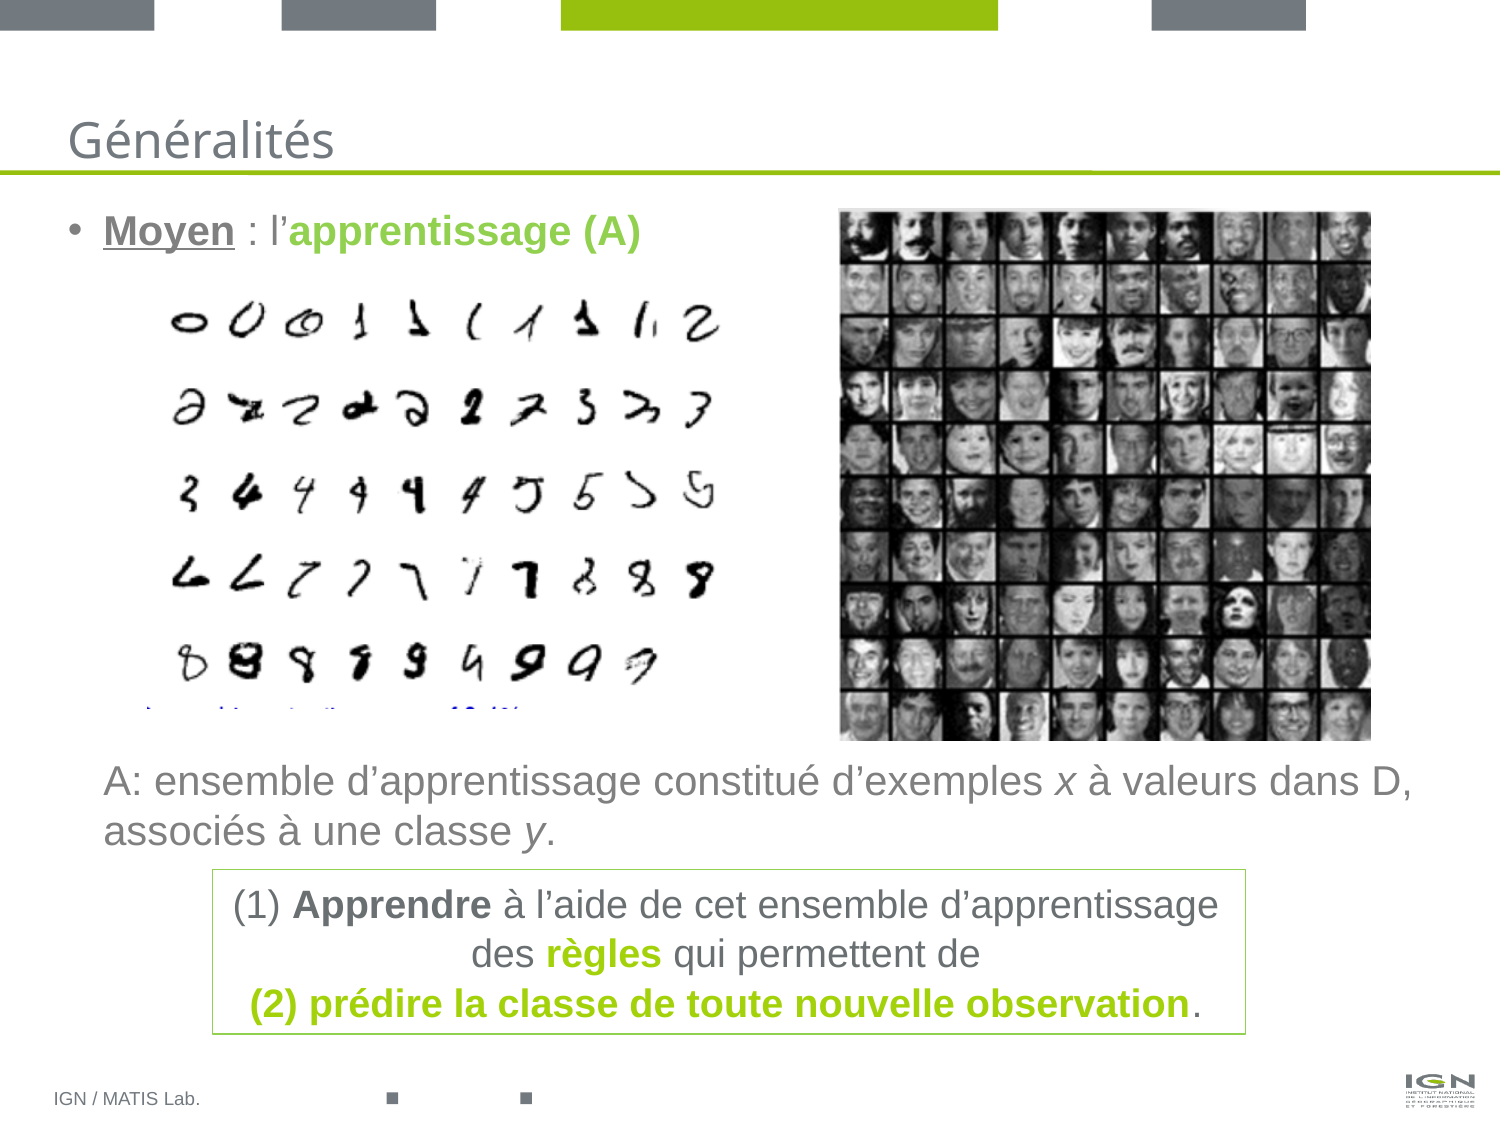

Généralités
Moyen : l’apprentissage (A)
A: ensemble d’apprentissage constitué d’exemples x à valeurs dans D, associés à une classe y.
(1) Apprendre à l’aide de cet ensemble d’apprentissage
des règles qui permettent de
(2) prédire la classe de toute nouvelle observation.
IGN / MATIS Lab.